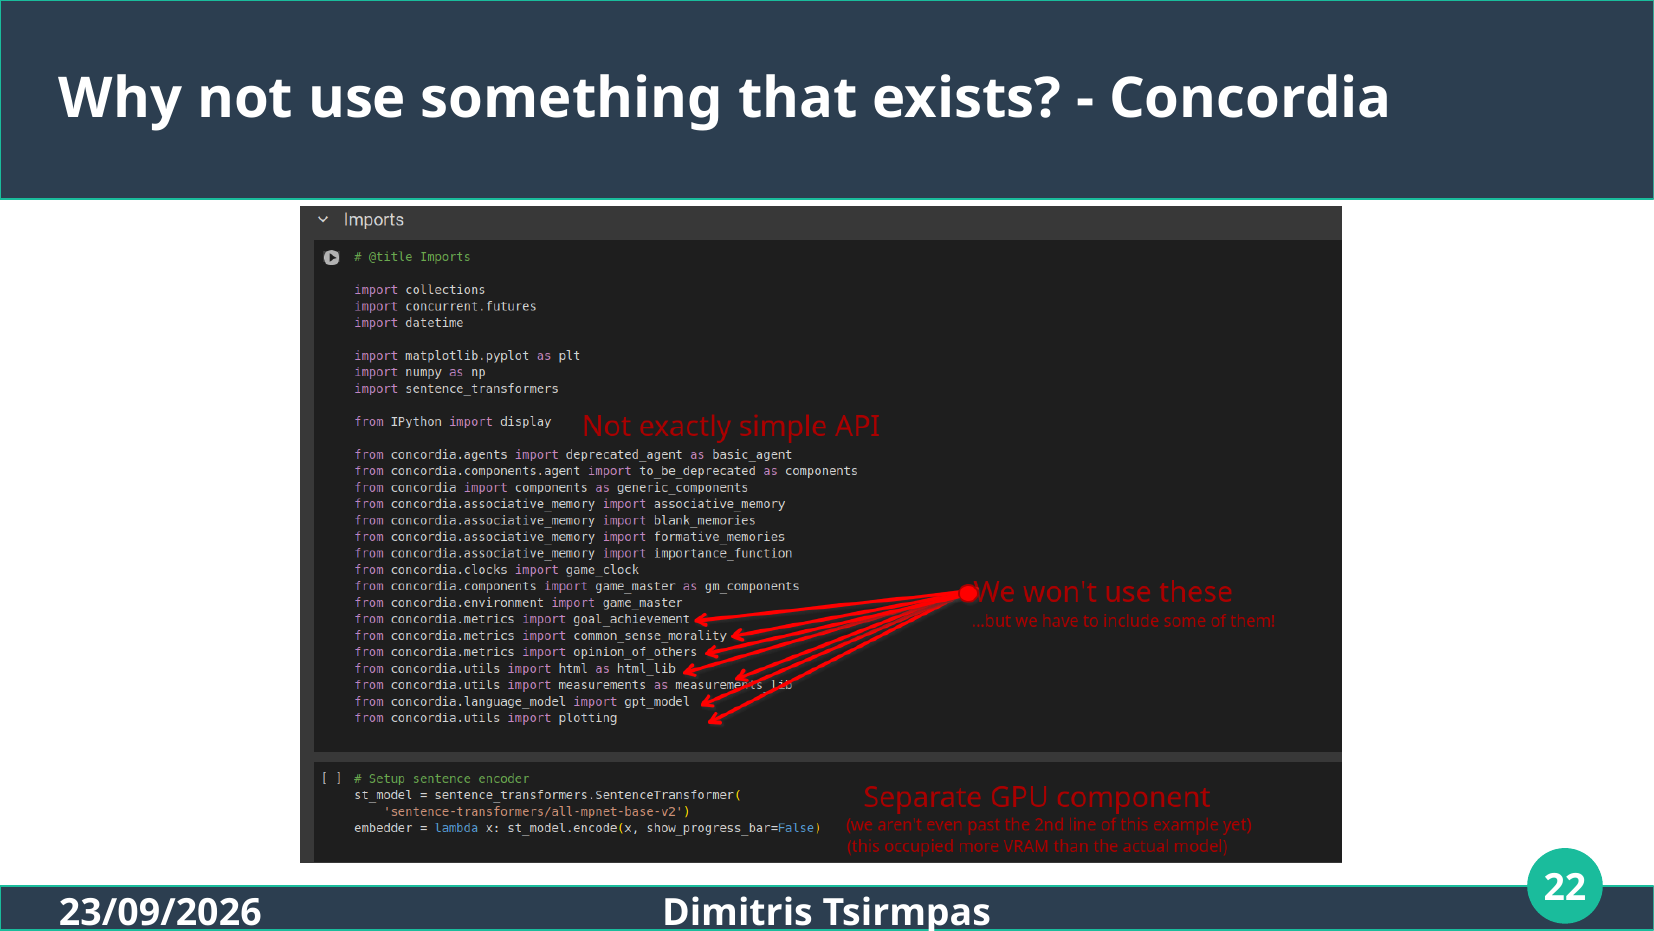

# Why not use something that exists? - Concordia
22
Dimitris Tsirmpas